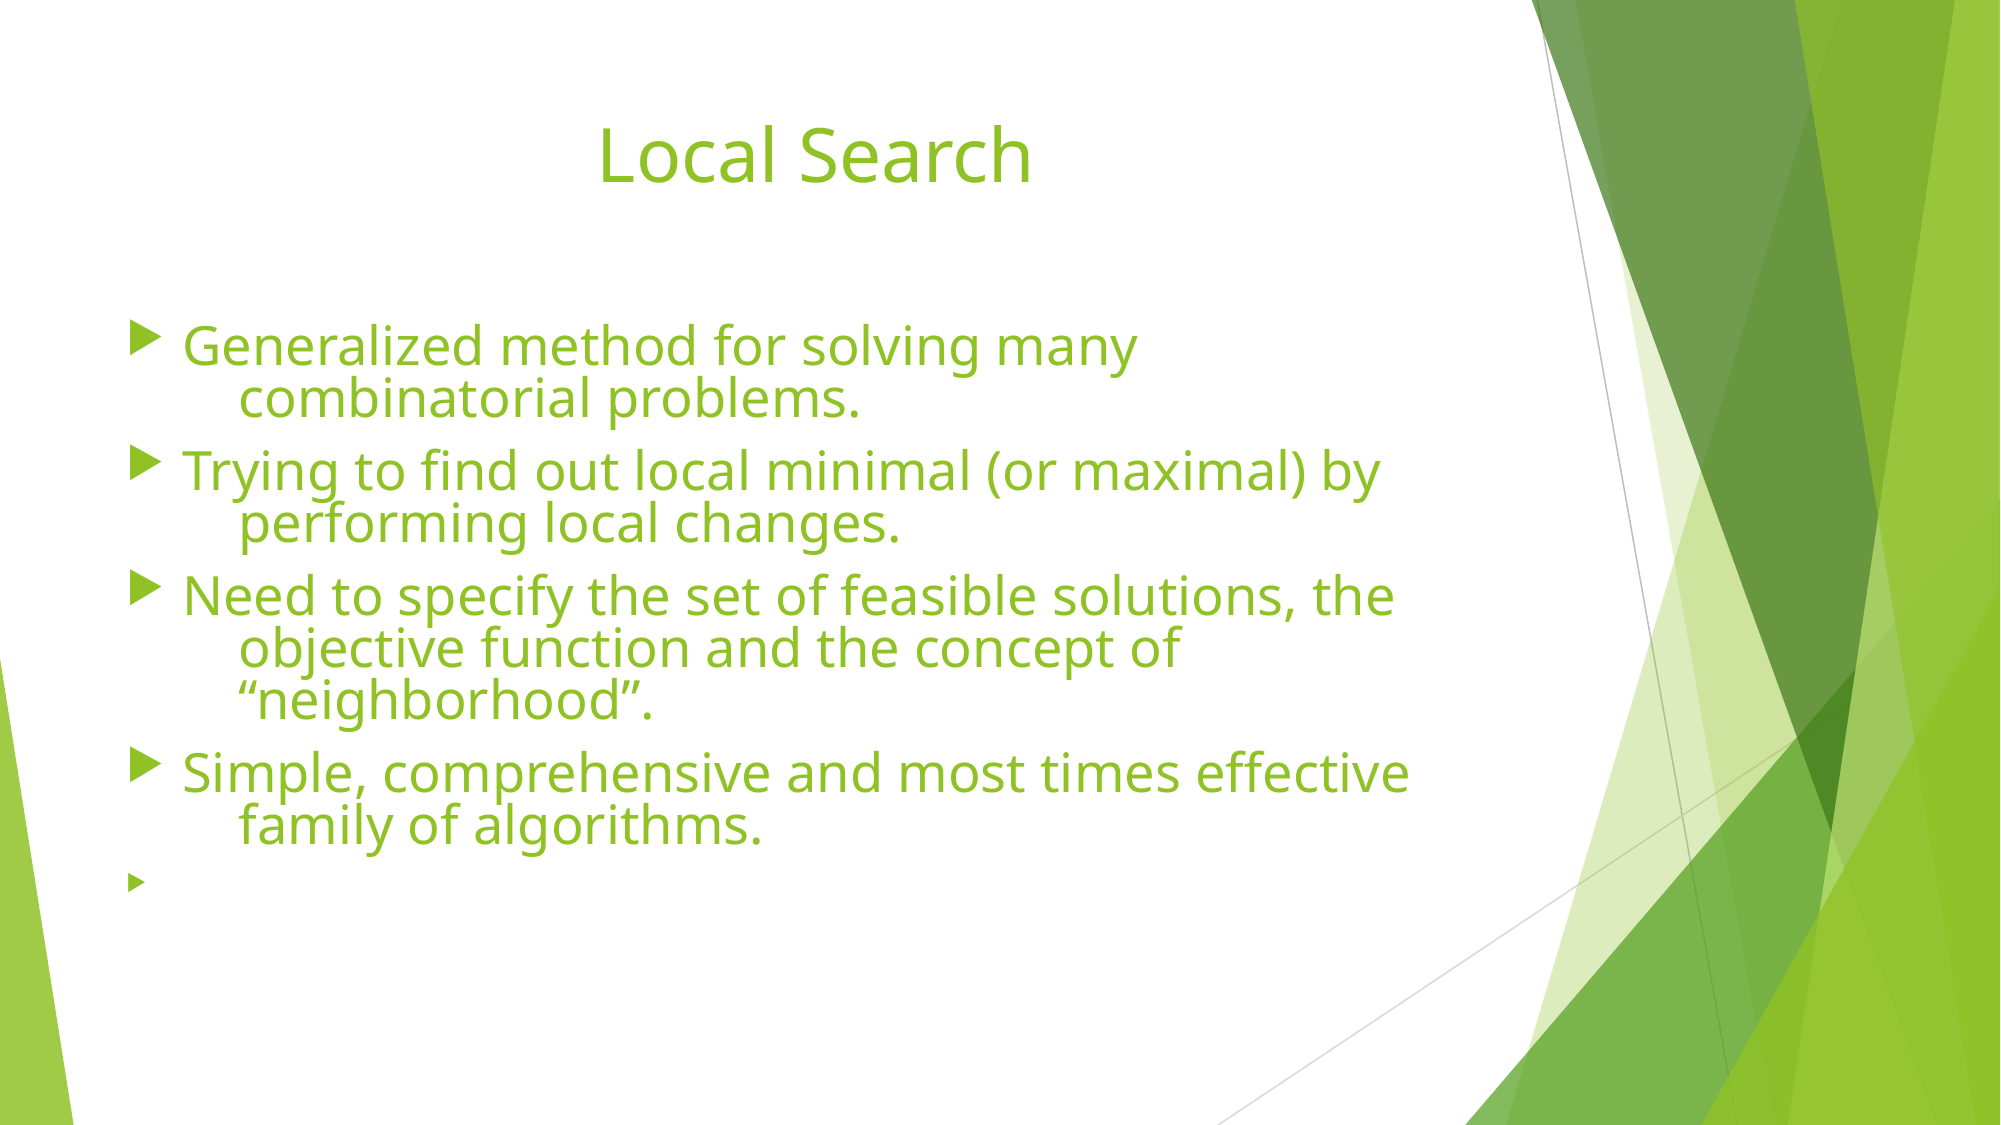

# Local Search
Generalized method for solving many combinatorial problems.
Trying to find out local minimal (or maximal) by performing local changes.
Need to specify the set of feasible solutions, the objective function and the concept of “neighborhood”.
Simple, comprehensive and most times effective family of algorithms.